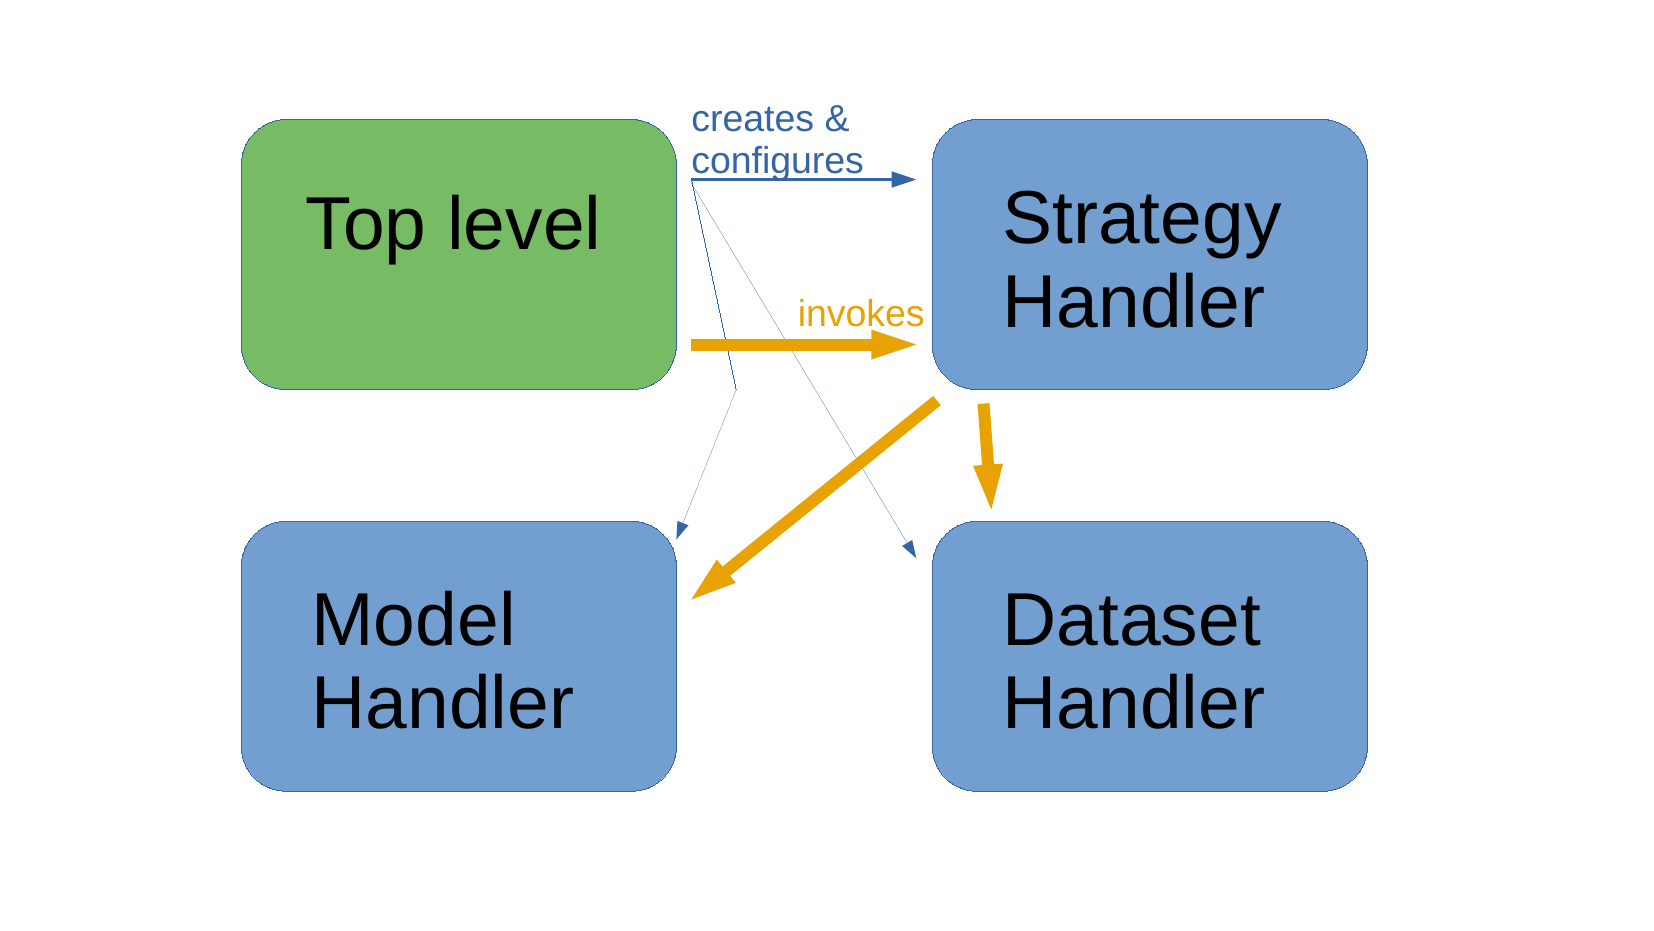

creates & configures
Strategy Handler
Top level
invokes
Dataset Handler
Model Handler